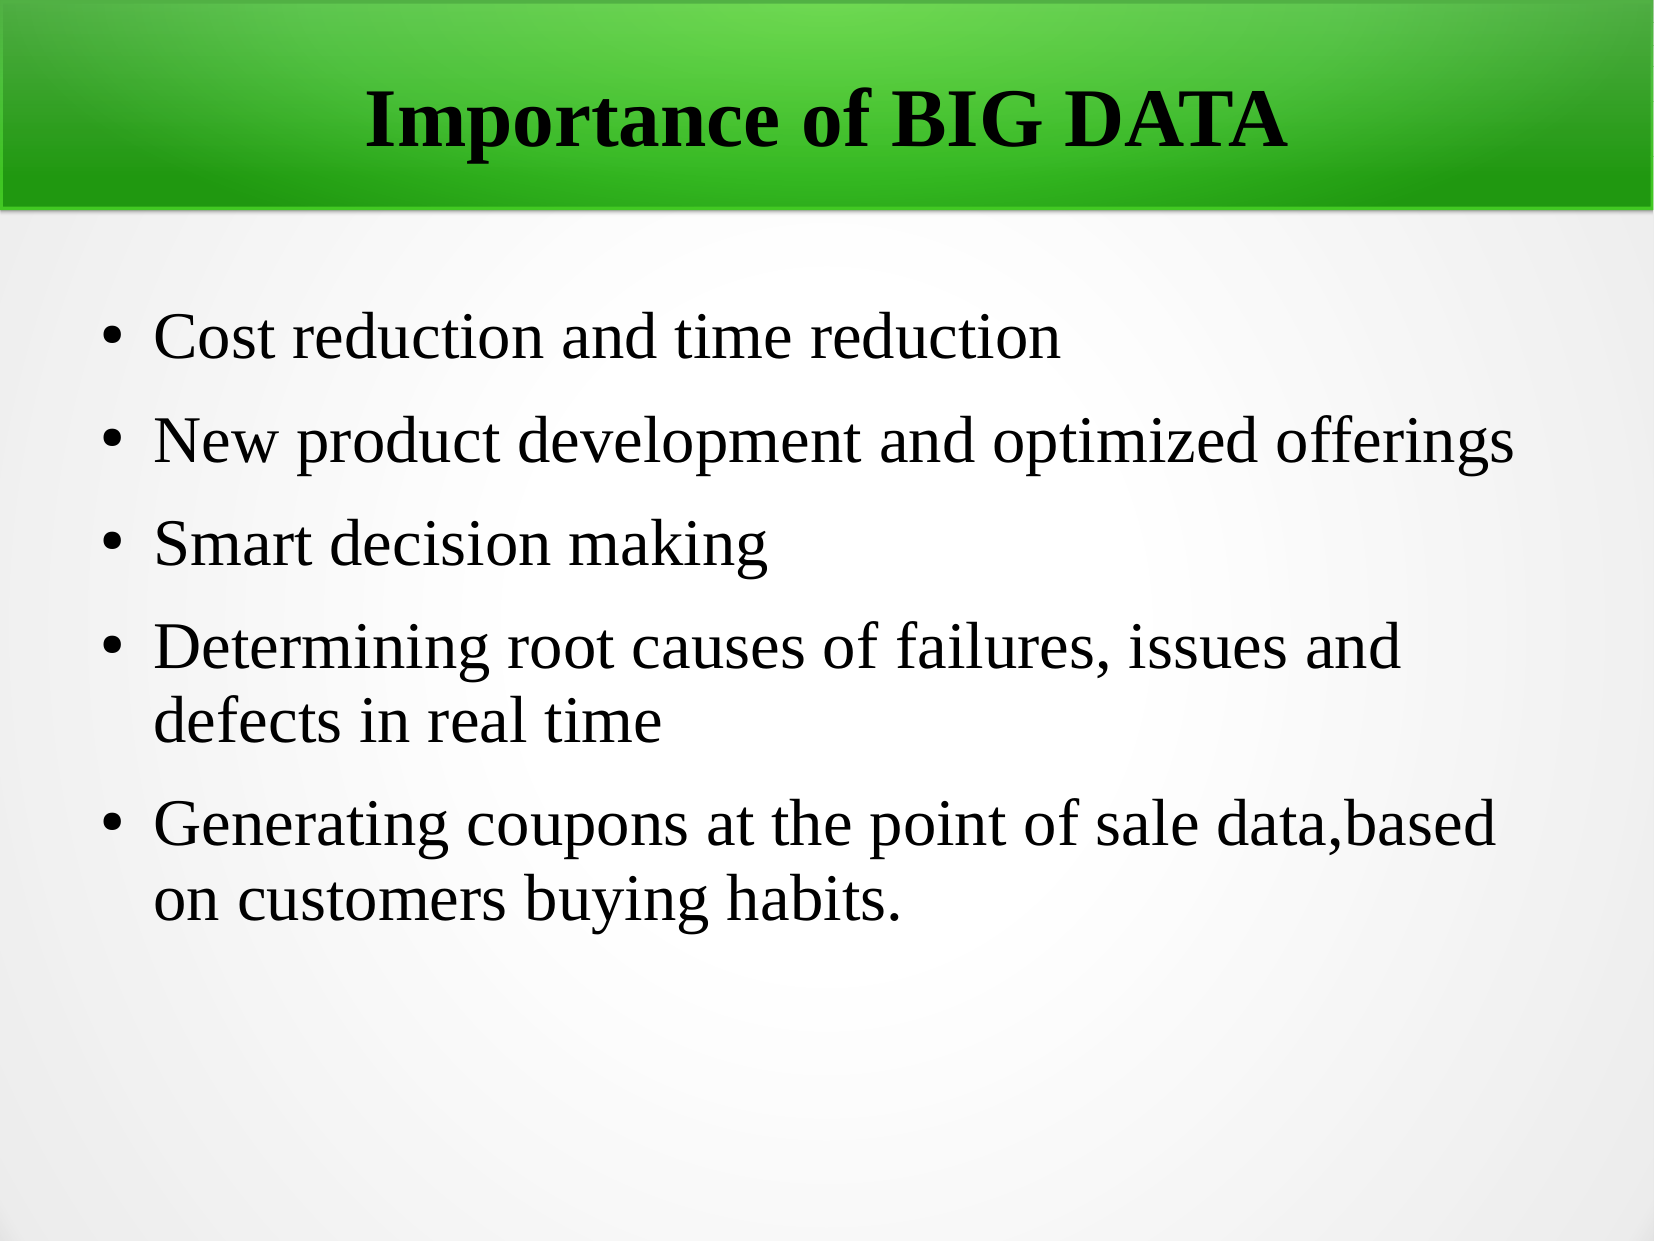

# Importance of BIG DATA
Cost reduction and time reduction
New product development and optimized offerings
Smart decision making
Determining root causes of failures, issues and defects in real time
Generating coupons at the point of sale data,based on customers buying habits.